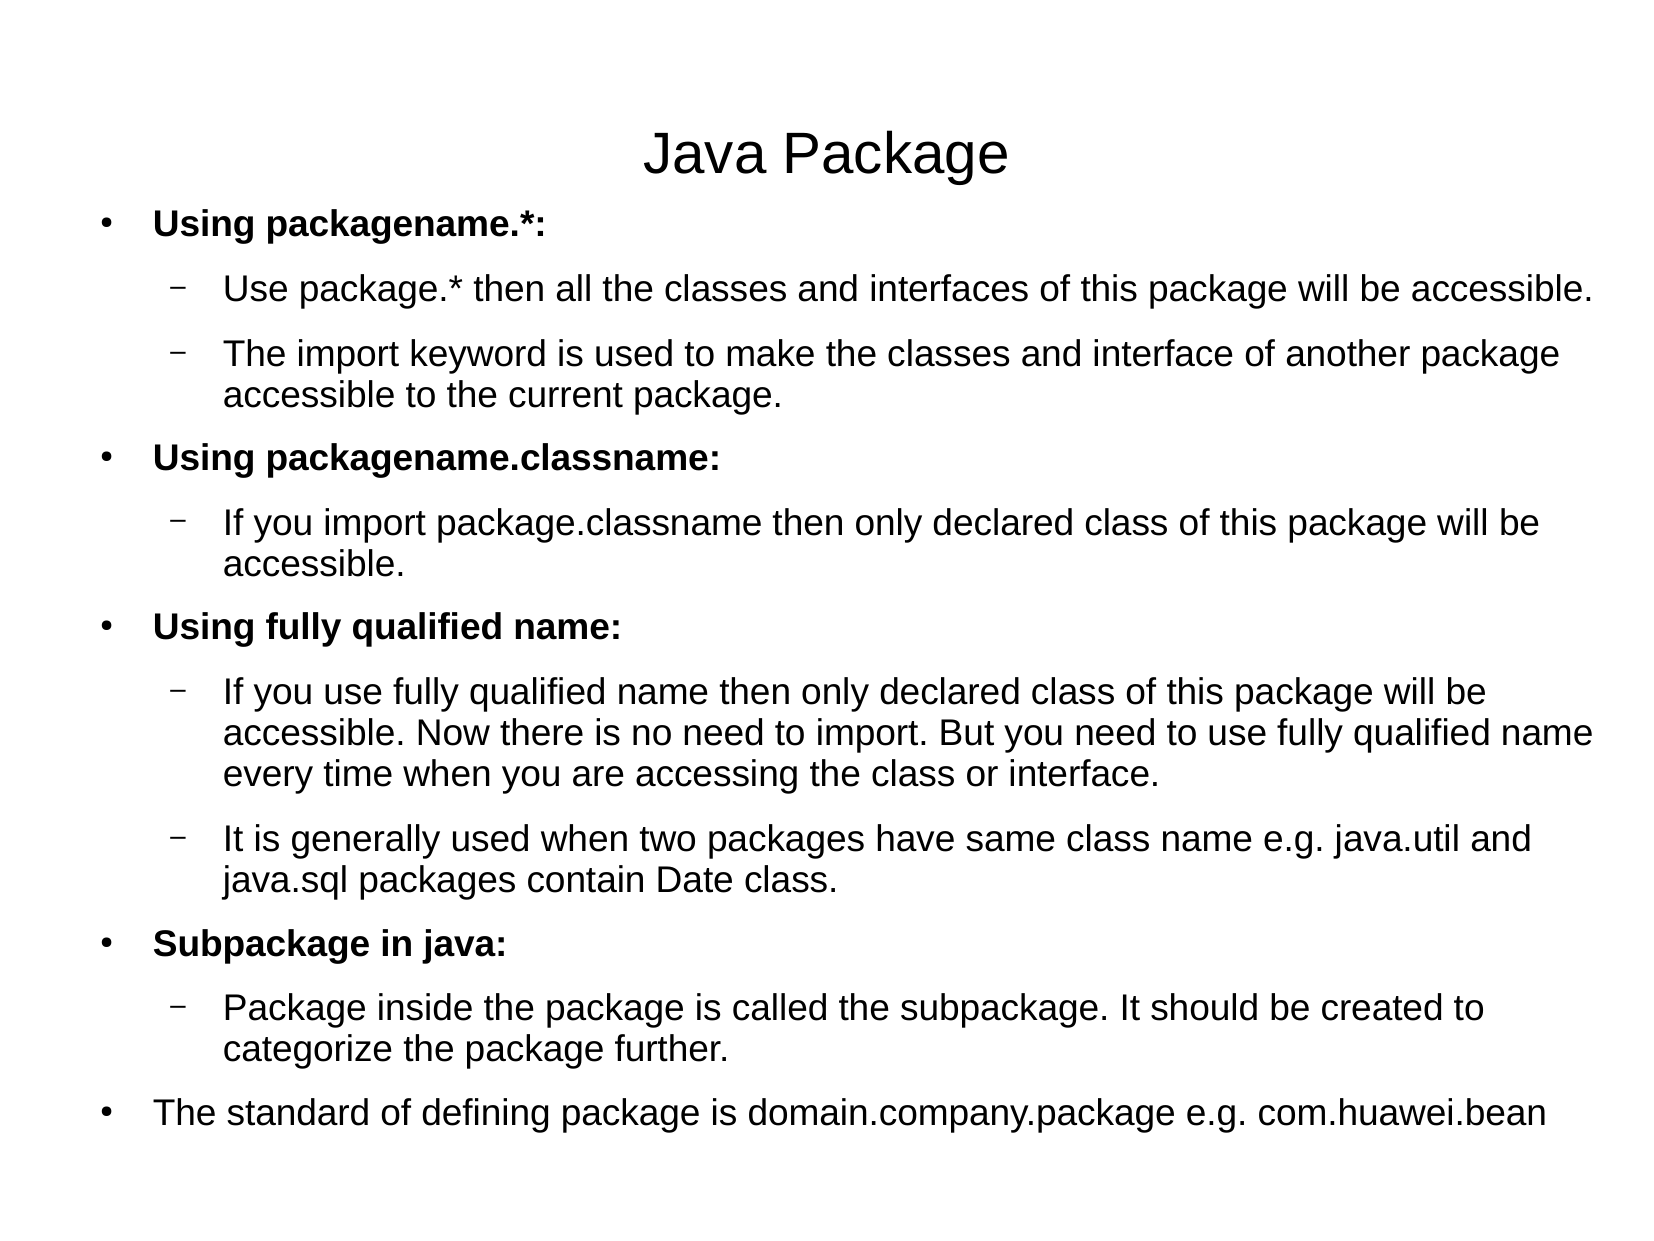

# Java Package
Using packagename.*:
Use package.* then all the classes and interfaces of this package will be accessible.
The import keyword is used to make the classes and interface of another package accessible to the current package.
Using packagename.classname:
If you import package.classname then only declared class of this package will be accessible.
Using fully qualified name:
If you use fully qualified name then only declared class of this package will be accessible. Now there is no need to import. But you need to use fully qualified name every time when you are accessing the class or interface.
It is generally used when two packages have same class name e.g. java.util and java.sql packages contain Date class.
Subpackage in java:
Package inside the package is called the subpackage. It should be created to categorize the package further.
The standard of defining package is domain.company.package e.g. com.huawei.bean